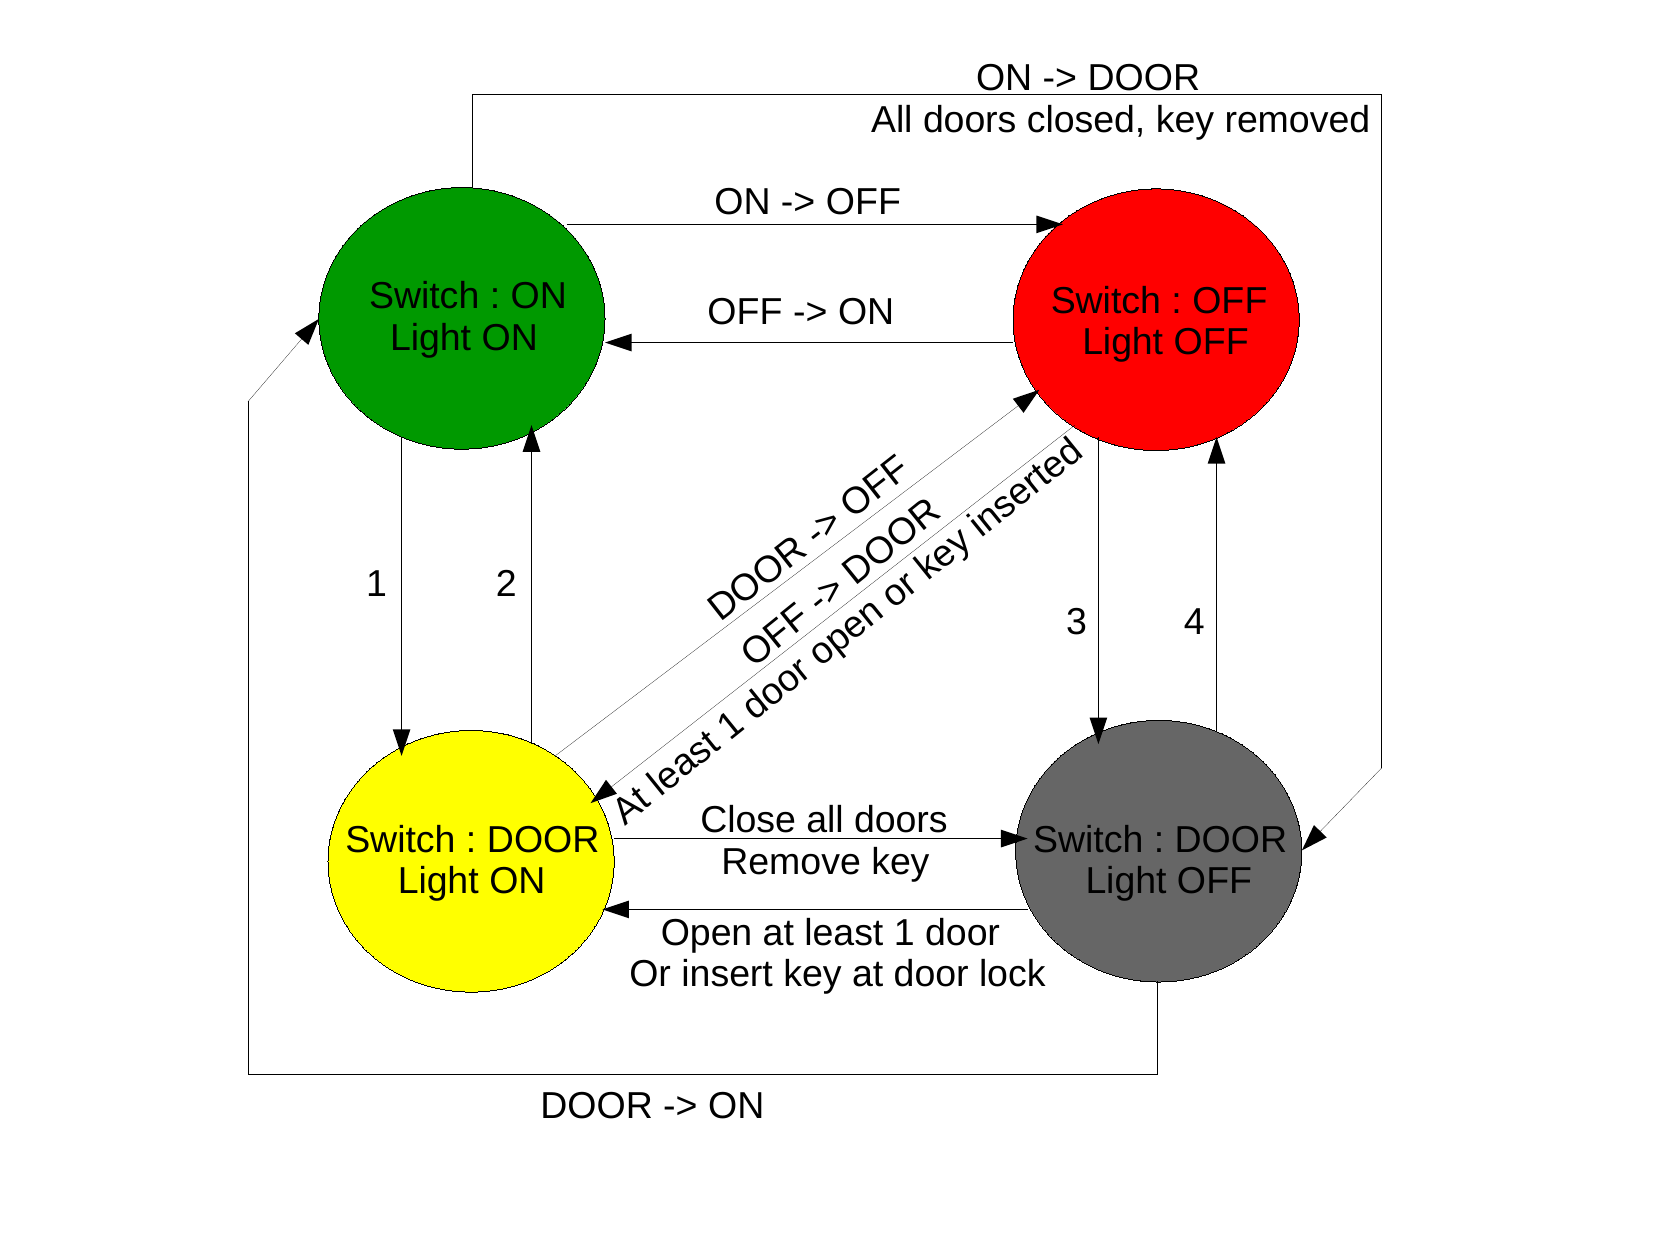

ON -> DOOR
All doors closed, key removed
ON -> OFF
Switch : ON
 Light ON
Switch : OFF
 Light OFF
OFF -> ON
1
DOOR -> OFF
1
2
 OFF -> DOOR
At least 1 door open or key inserted
3
4
Close all doors
 Remove key
Switch : DOOR
 Light ON
Switch : DOOR
 Light OFF
 Open at least 1 door
Or insert key at door lock
DOOR -> ON